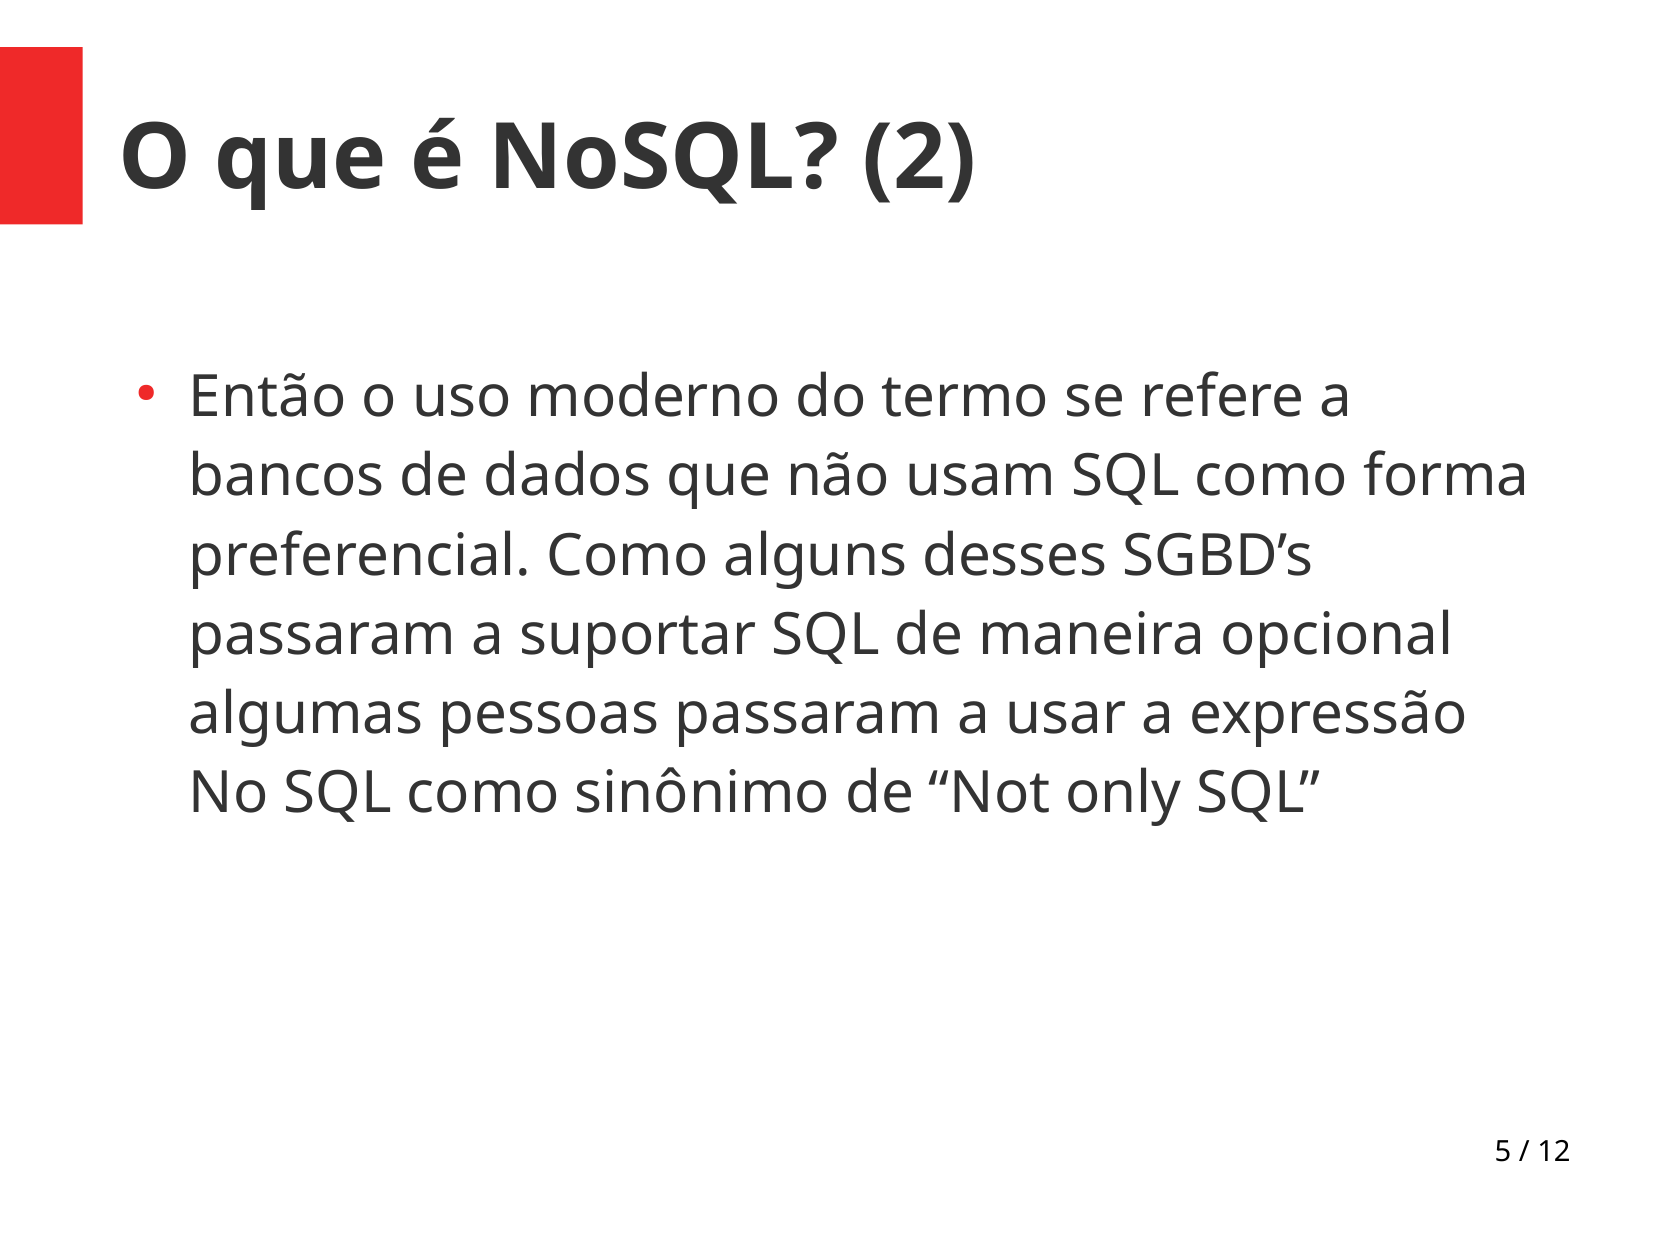

# O que é NoSQL? (2)
Então o uso moderno do termo se refere a bancos de dados que não usam SQL como forma preferencial. Como alguns desses SGBD’s passaram a suportar SQL de maneira opcional algumas pessoas passaram a usar a expressão No SQL como sinônimo de “Not only SQL”
5